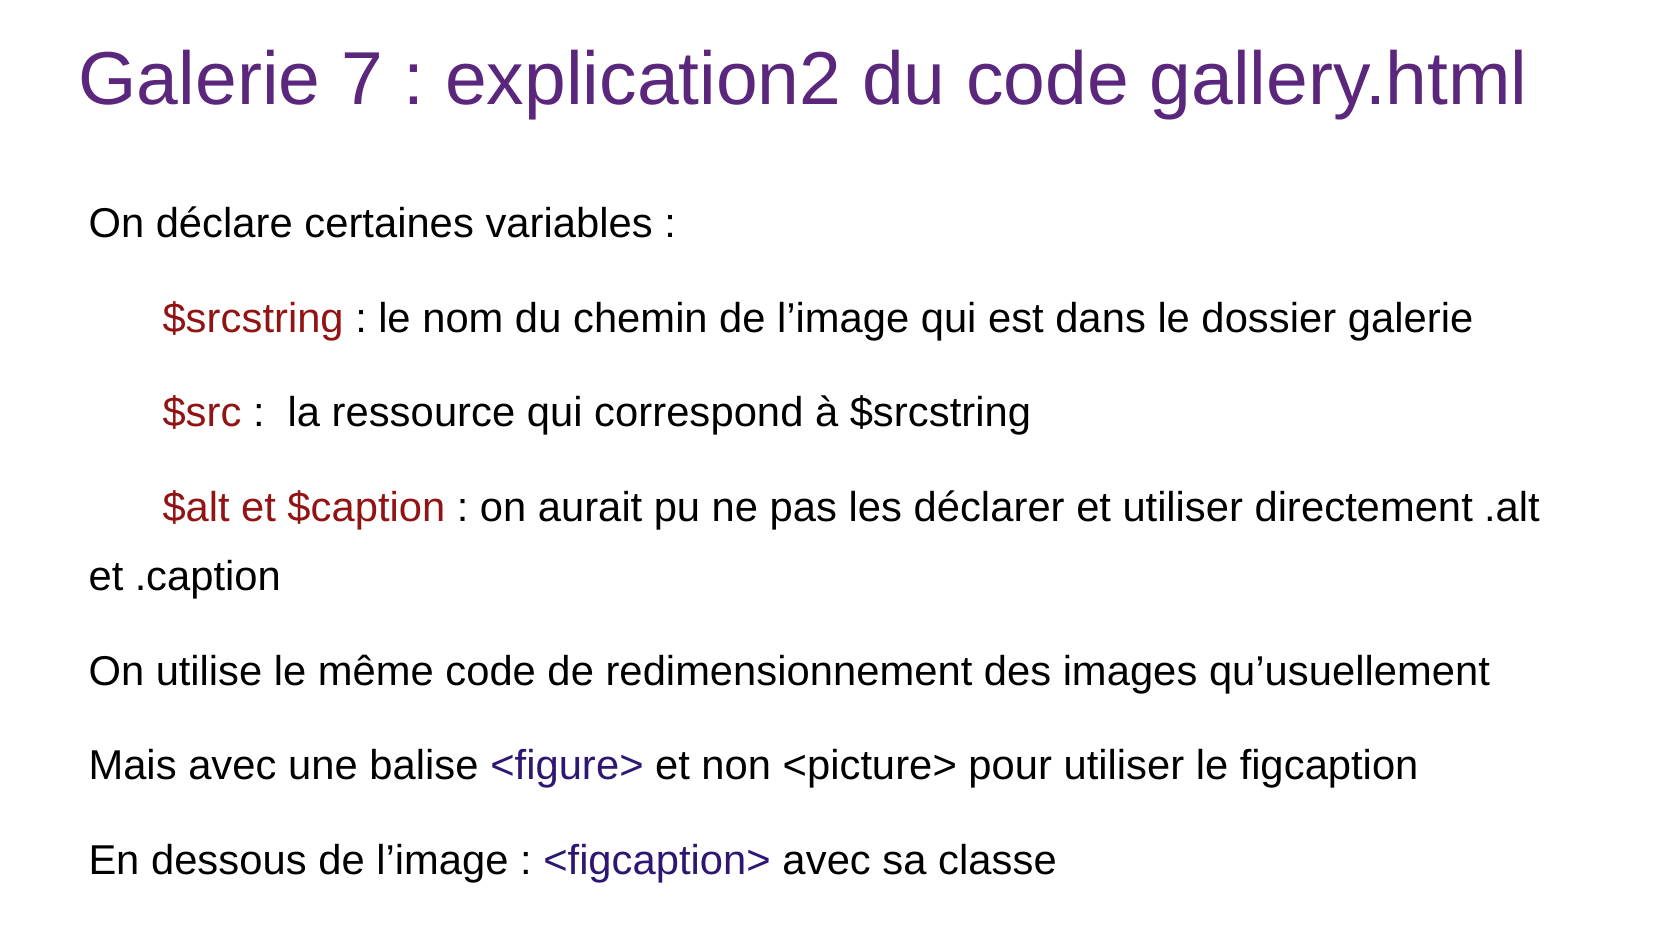

# Galerie 7 : explication2 du code gallery.html
On déclare certaines variables :
	$srcstring : le nom du chemin de l’image qui est dans le dossier galerie
	$src : la ressource qui correspond à $srcstring
	$alt et $caption : on aurait pu ne pas les déclarer et utiliser directement .alt et .caption
On utilise le même code de redimensionnement des images qu’usuellement
Mais avec une balise <figure> et non <picture> pour utiliser le figcaption
En dessous de l’image : <figcaption> avec sa classe